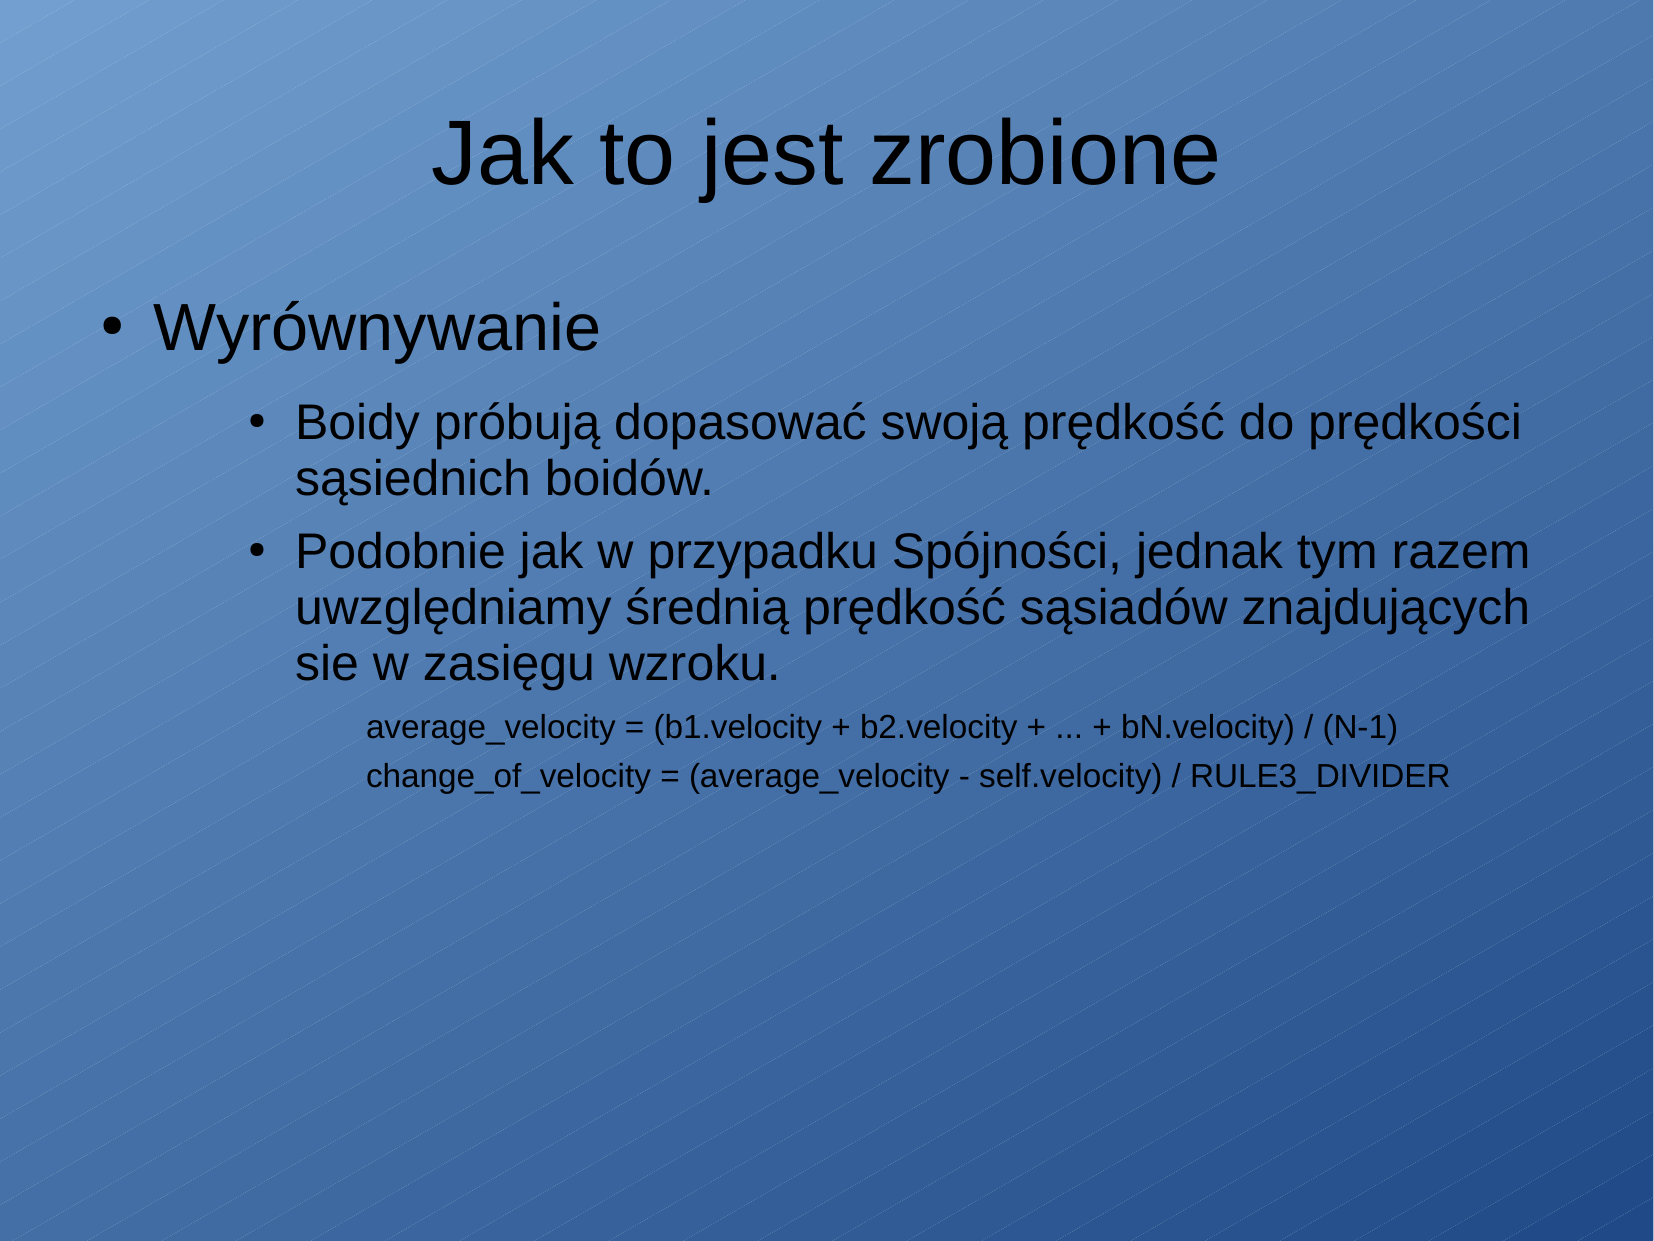

# Jak to jest zrobione
Wyrównywanie
Boidy próbują dopasować swoją prędkość do prędkości sąsiednich boidów.
Podobnie jak w przypadku Spójności, jednak tym razem uwzględniamy średnią prędkość sąsiadów znajdujących sie w zasięgu wzroku.
average_velocity = (b1.velocity + b2.velocity + ... + bN.velocity) / (N-1)
change_of_velocity = (average_velocity - self.velocity) / RULE3_DIVIDER